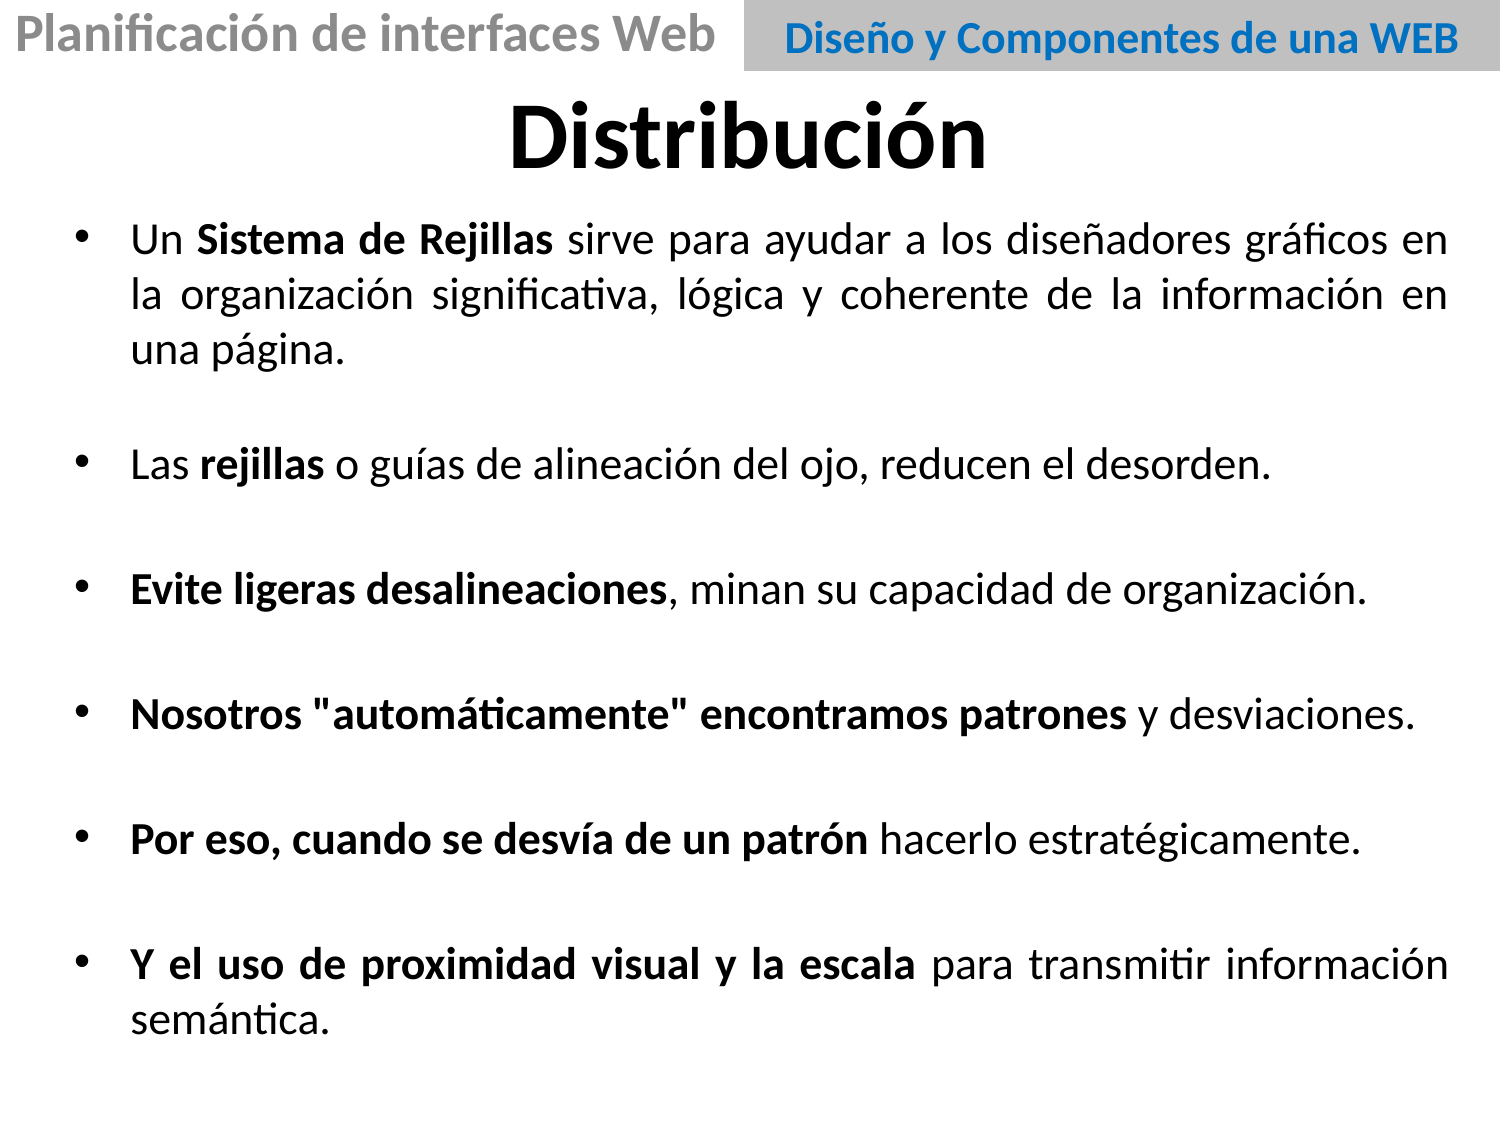

# Planificación de interfaces Web
Diseño y Componentes de una WEB
Distribución
Un Sistema de Rejillas sirve para ayudar a los diseñadores gráficos en la organización significativa, lógica y coherente de la información en una página.
Las rejillas o guías de alineación del ojo, reducen el desorden.
Evite ligeras desalineaciones, minan su capacidad de organización.
Nosotros "automáticamente" encontramos patrones y desviaciones.
Por eso, cuando se desvía de un patrón hacerlo estratégicamente.
Y el uso de proximidad visual y la escala para transmitir información semántica.